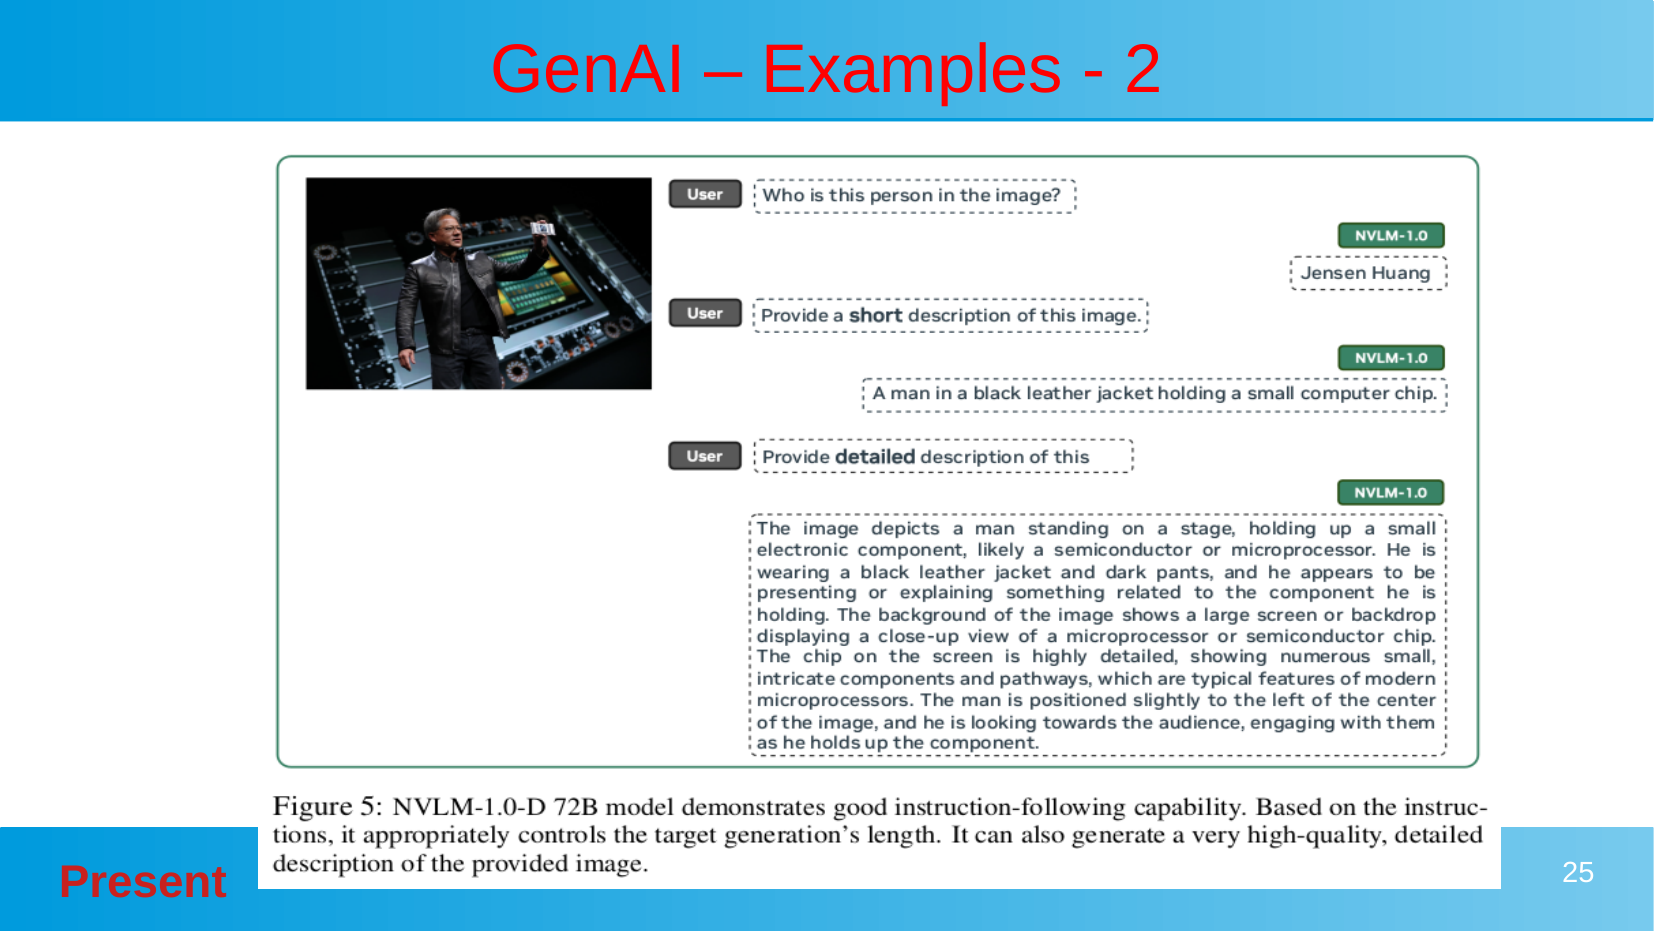

# GenAI – Examples - 2
25